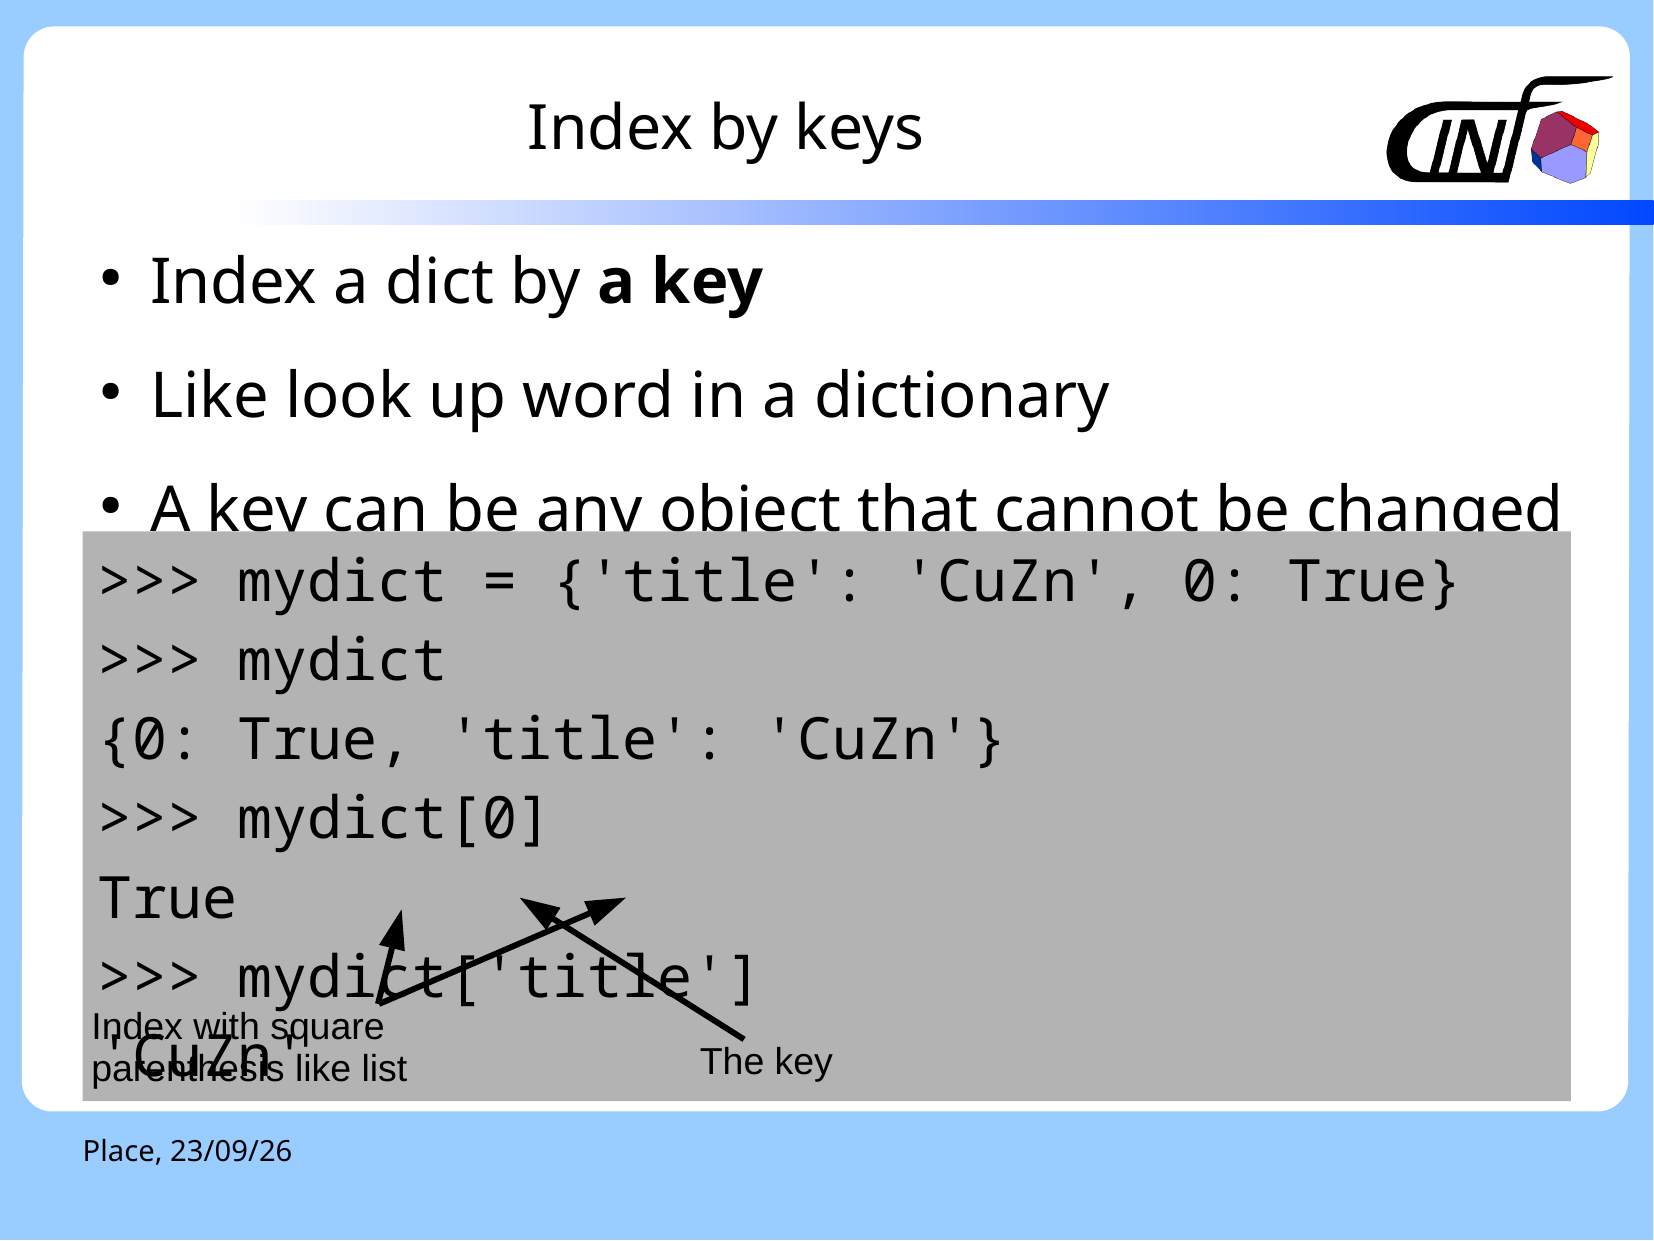

# Index by keys
Index a dict by a key
Like look up word in a dictionary
A key can be any object that cannot be changed
>>> mydict = {'title': 'CuZn', 0: True}
>>> mydict
{0: True, 'title': 'CuZn'}
>>> mydict[0]
True
>>> mydict['title']
'CuZn'
Index with square
parenthesis like list
The key